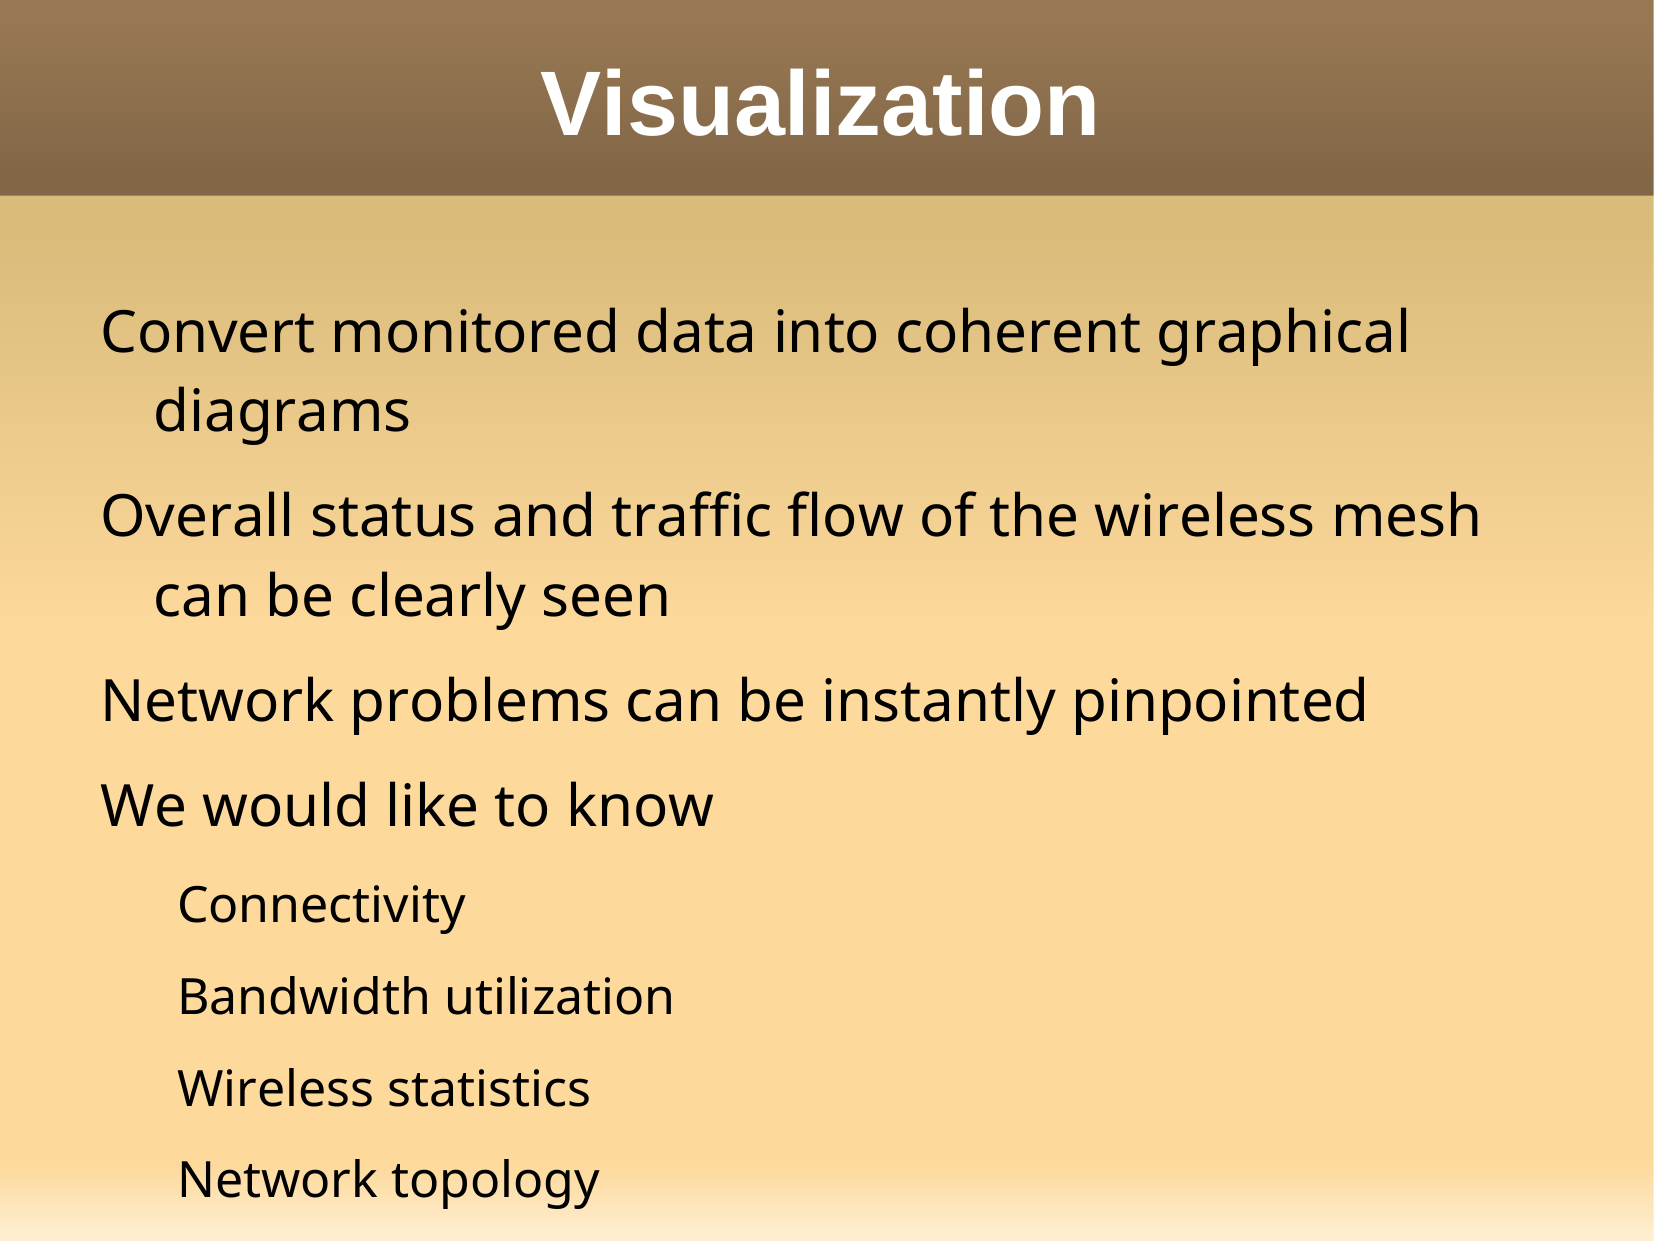

# Visualization
Convert monitored data into coherent graphical diagrams
Overall status and traffic flow of the wireless mesh can be clearly seen
Network problems can be instantly pinpointed
We would like to know
Connectivity
Bandwidth utilization
Wireless statistics
Network topology